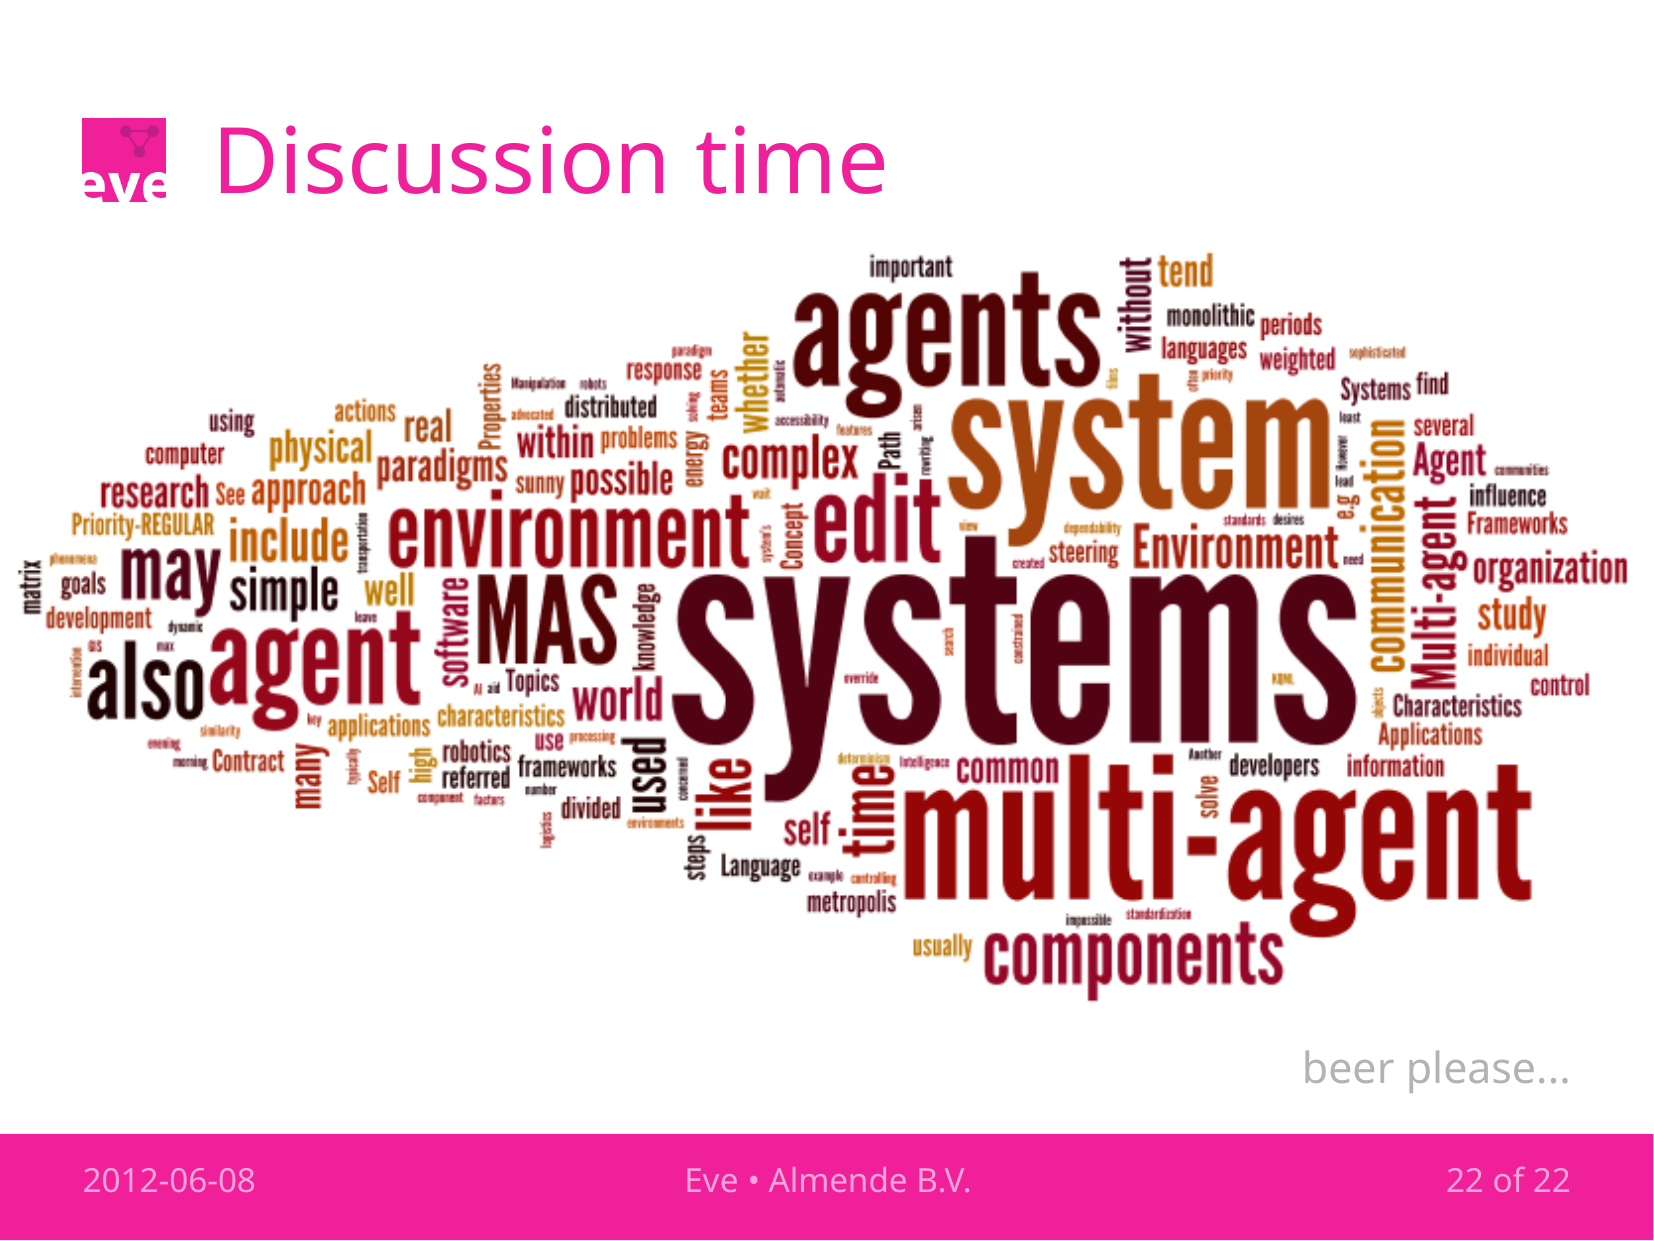

# Discussion time
beer please...
2012-06-08
22